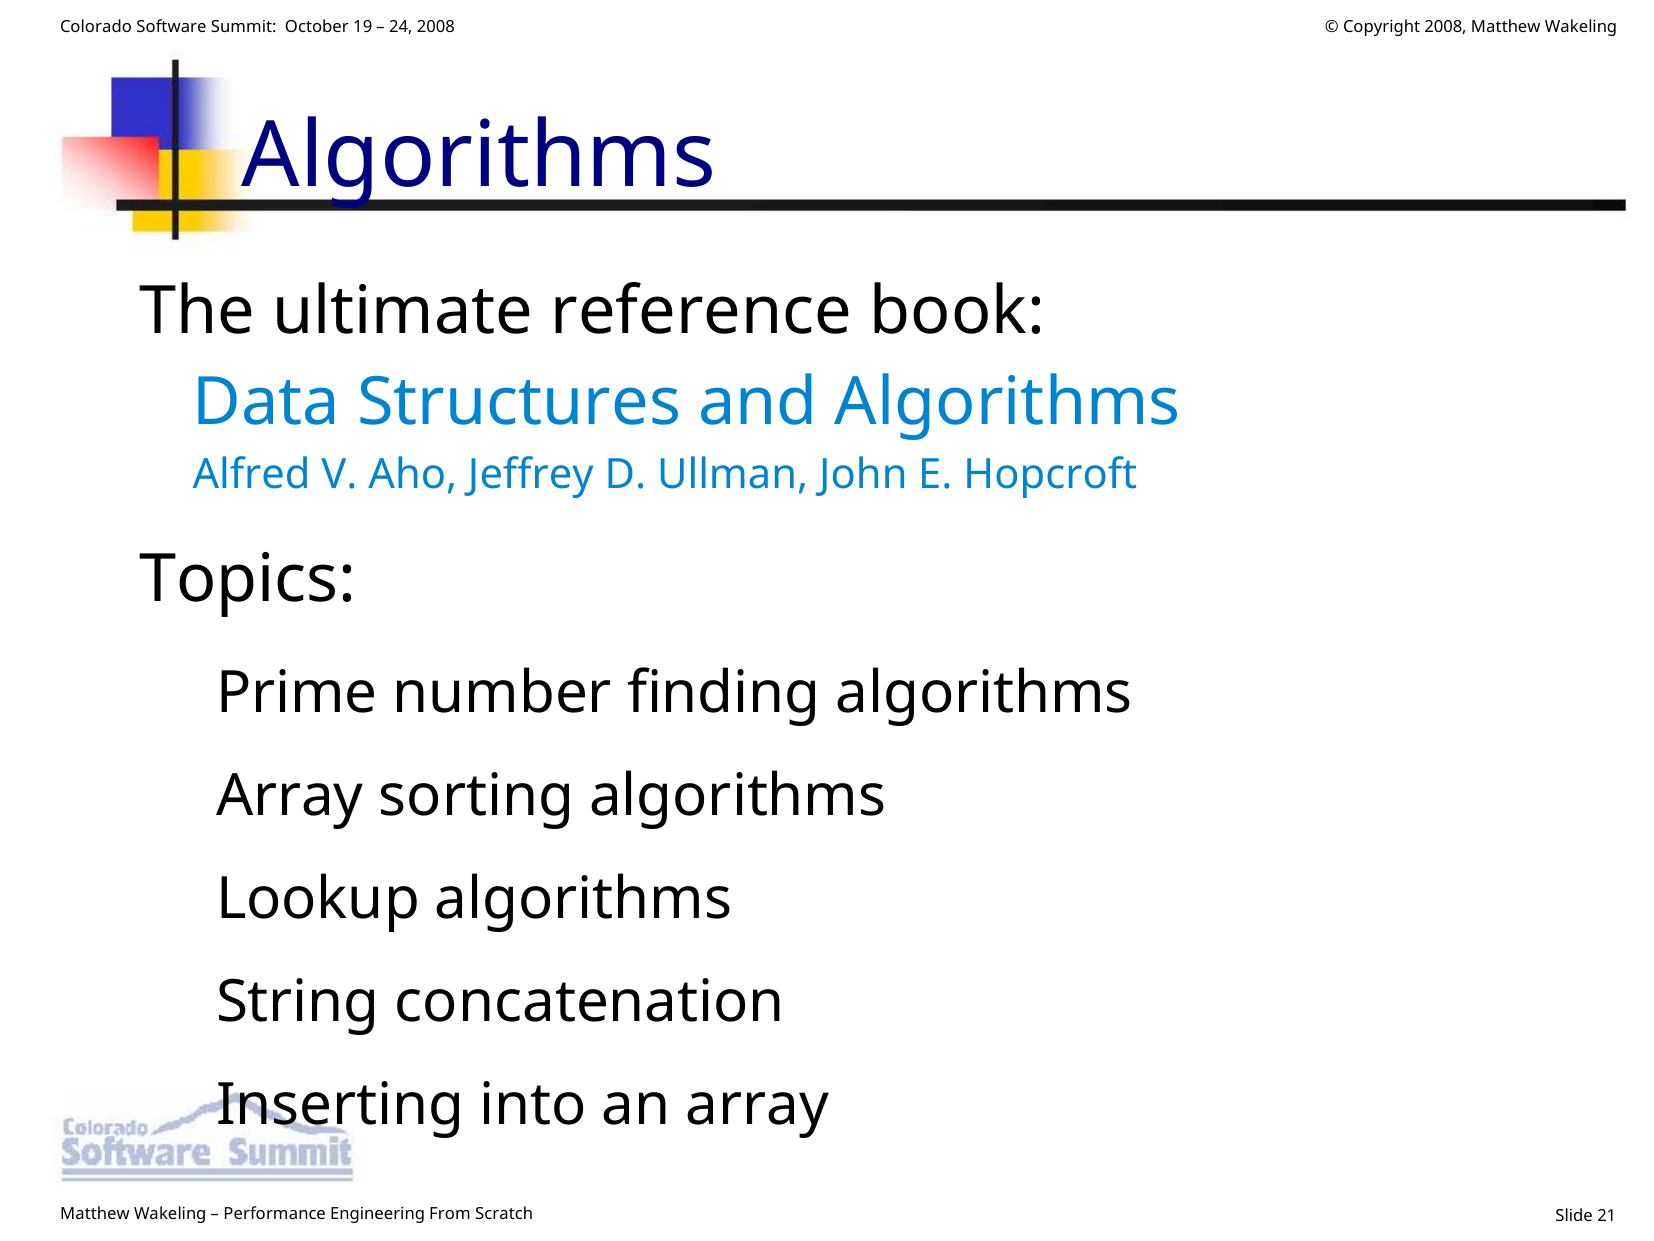

# Algorithms
The ultimate reference book:
Data Structures and Algorithms
Alfred V. Aho, Jeffrey D. Ullman, John E. Hopcroft
Topics:
Prime number finding algorithms
Array sorting algorithms
Lookup algorithms
String concatenation
Inserting into an array